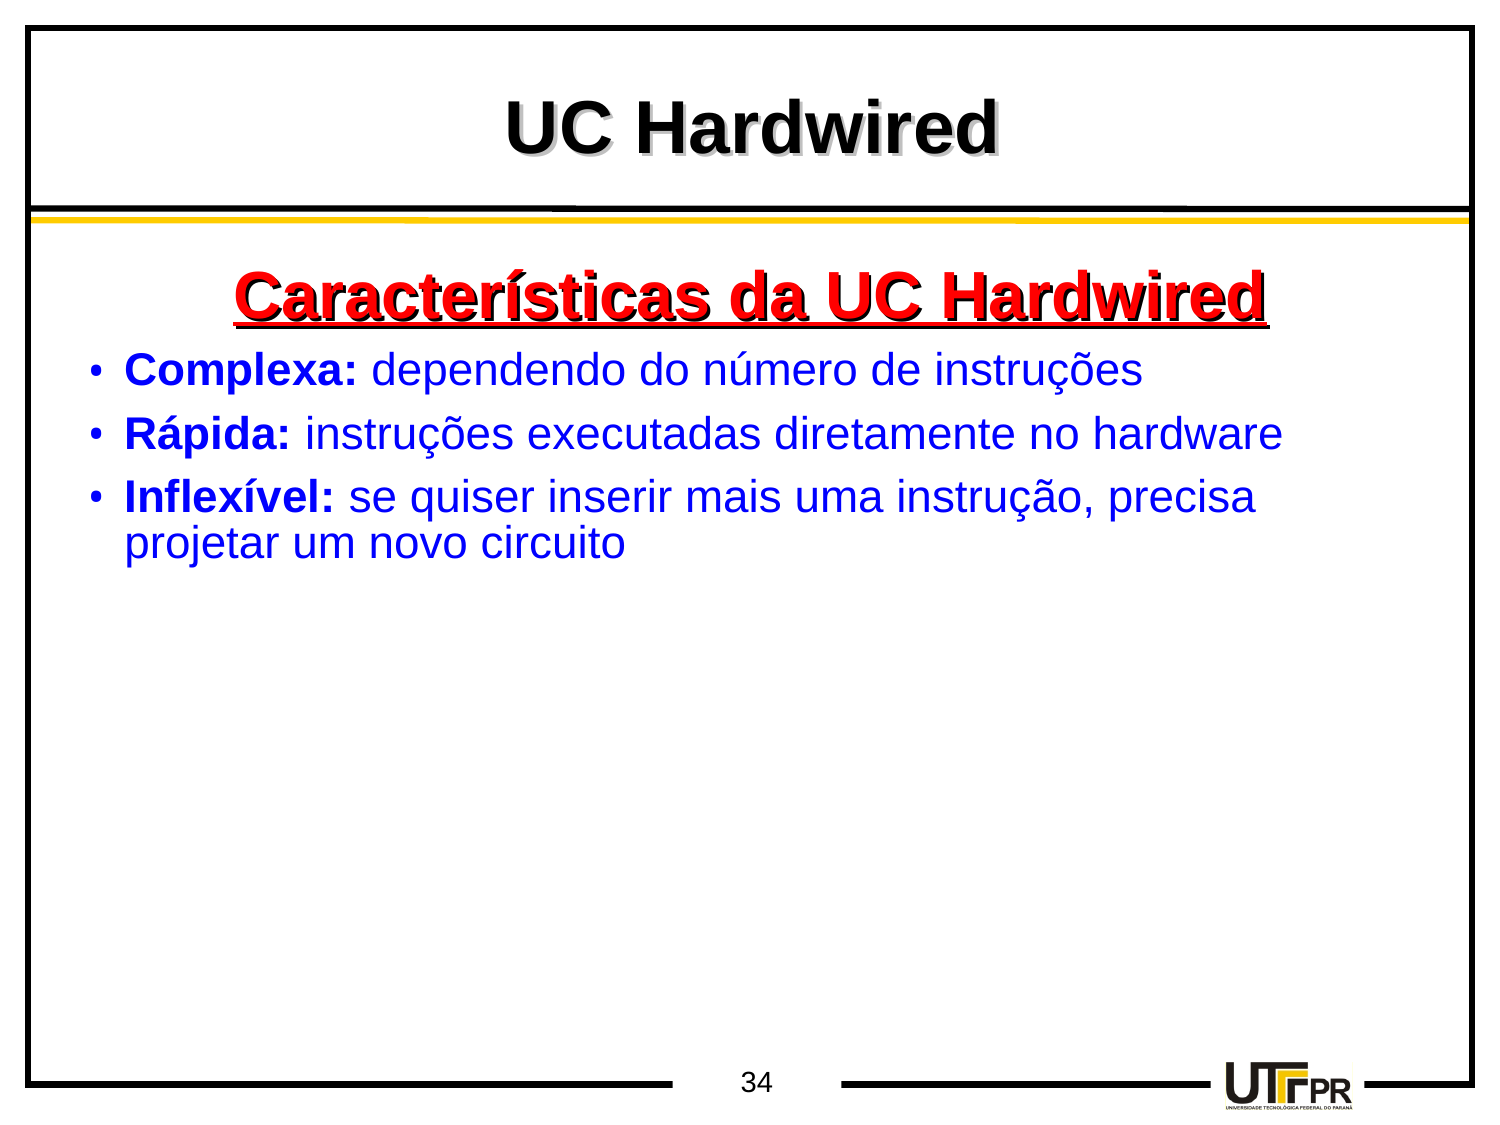

UC Hardwired
# Características da UC Hardwired
Complexa: dependendo do número de instruções
Rápida: instruções executadas diretamente no hardware
Inflexível: se quiser inserir mais uma instrução, precisa projetar um novo circuito